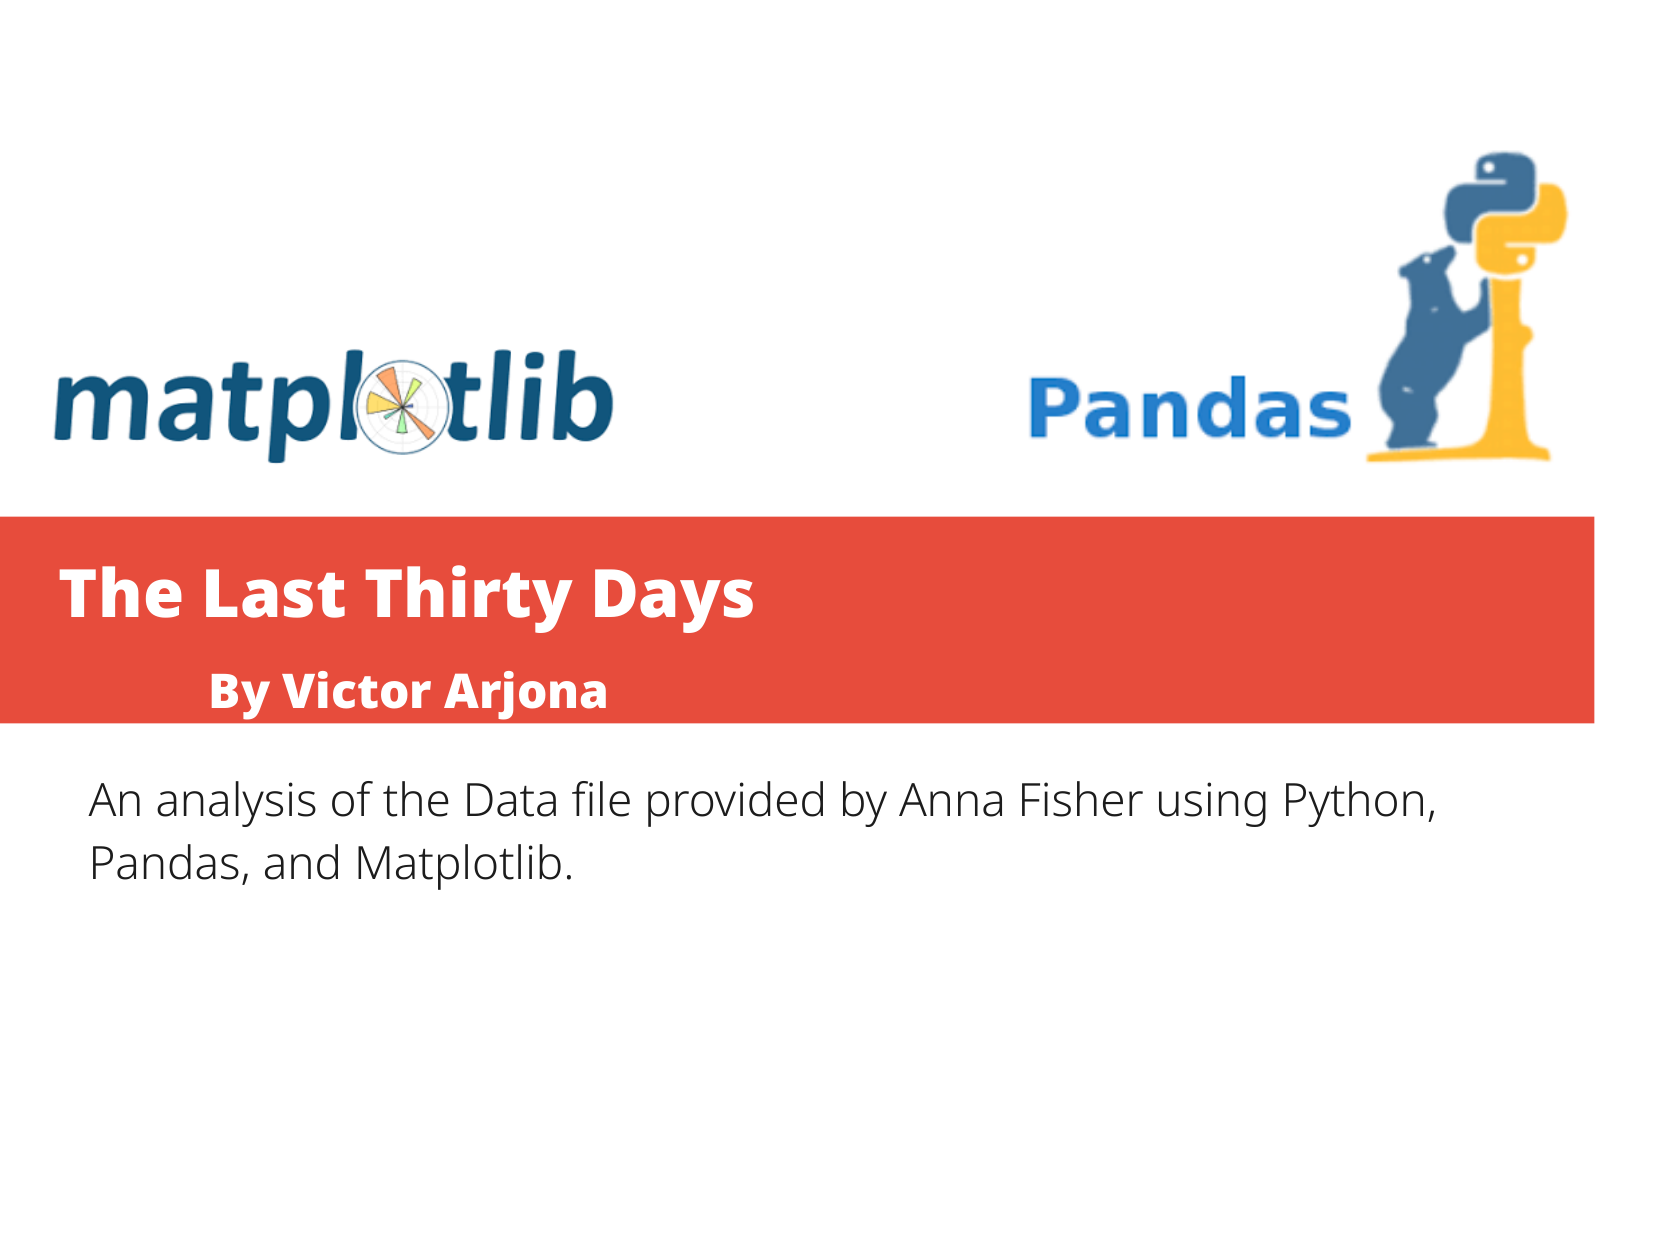

# The Last Thirty Days By Victor Arjona
An analysis of the Data file provided by Anna Fisher using Python, Pandas, and Matplotlib.